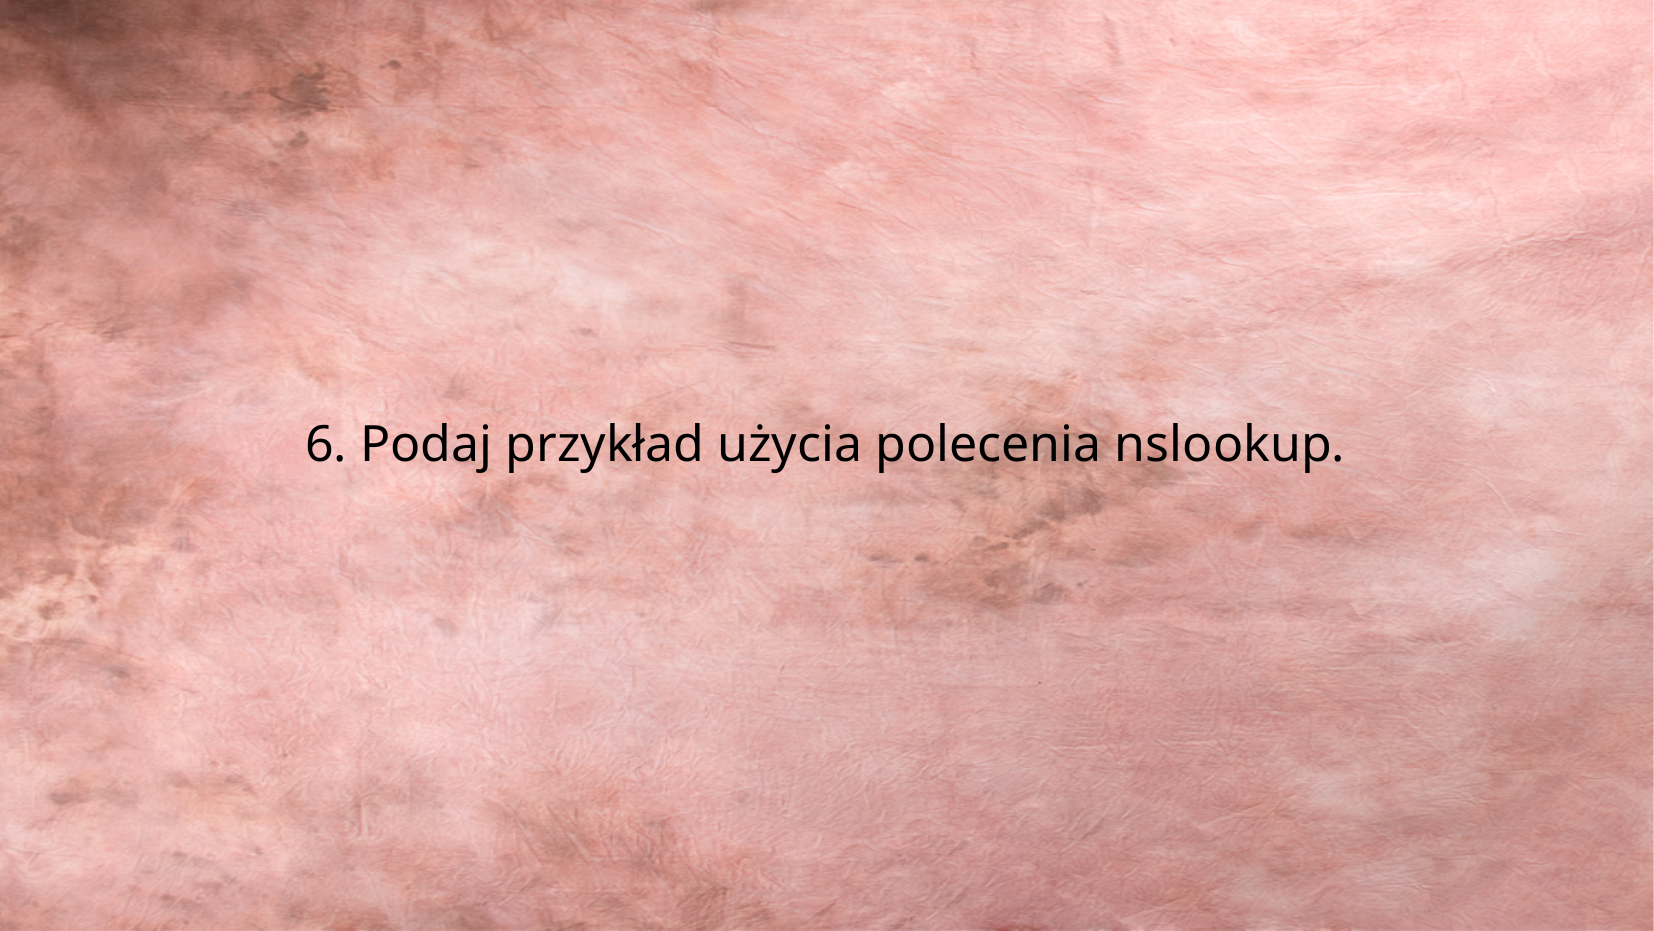

# 6. Podaj przykład użycia polecenia nslookup.